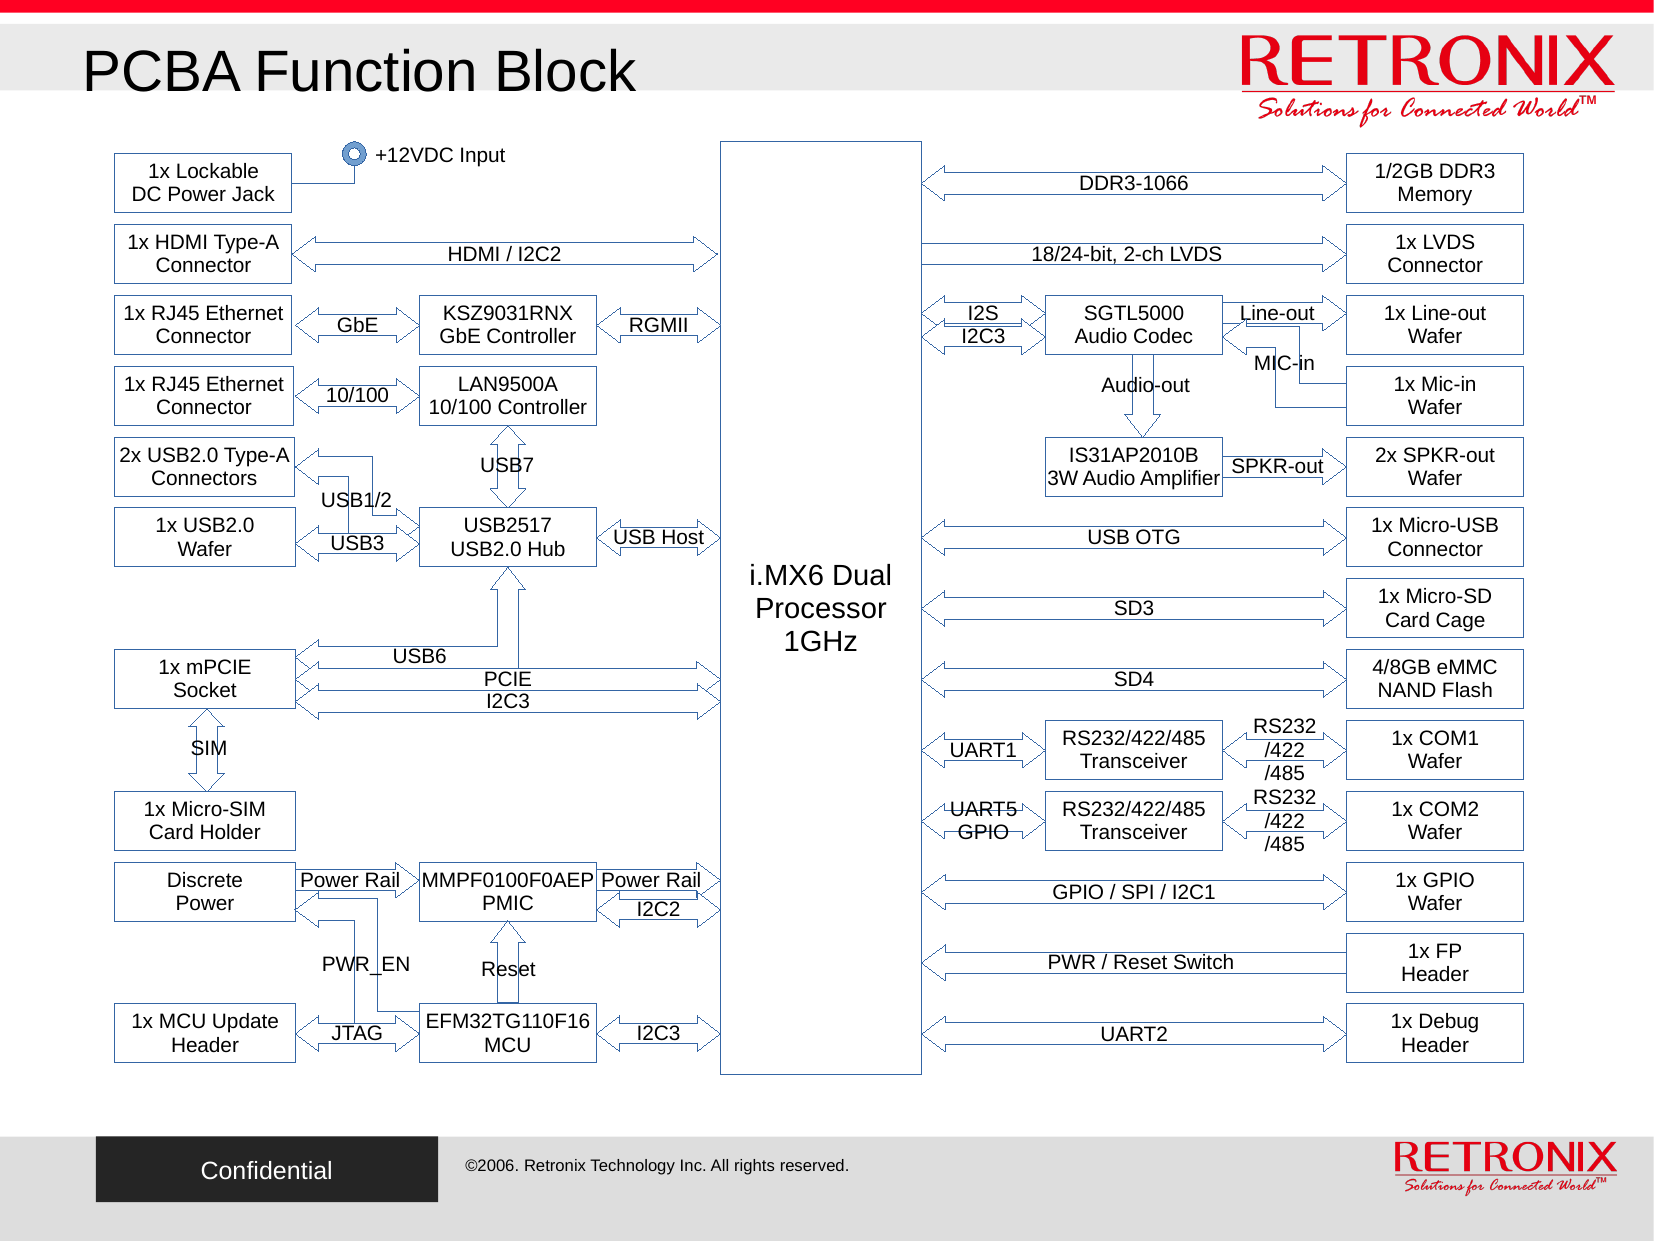

# PCBA Function Block
+12VDC Input
i.MX6 Dual
Processor
1GHz
1x Lockable
DC Power Jack
1/2GB DDR3
Memory
DDR3-1066
1x HDMI Type-A
Connector
1x LVDS
Connector
HDMI / I2C2
18/24-bit, 2-ch LVDS
1x RJ45 Ethernet
Connector
KSZ9031RNX
GbE Controller
I2S
SGTL5000
Audio Codec
Line-out
1x Line-out
Wafer
GbE
RGMII
I2C3
MIC-in
1x RJ45 Ethernet
Connector
LAN9500A
10/100 Controller
Audio-out
1x Mic-in
Wafer
10/100
2x USB2.0 Type-A
Connectors
IS31AP2010B
3W Audio Amplifier
2x SPKR-out
Wafer
USB7
SPKR-out
USB1/2
1x USB2.0
Wafer
USB2517
USB2.0 Hub
1x Micro-USB
Connector
USB OTG
USB Host
USB3
1x Micro-SD
Card Cage
SD3
USB6
1x mPCIE
Socket
4/8GB eMMC
NAND Flash
PCIE
SD4
I2C3
RS232/422/485
Transceiver
1x COM1
Wafer
SIM
UART1
RS232
/422
/485
1x Micro-SIM
Card Holder
RS232/422/485
Transceiver
1x COM2
Wafer
UART5
GPIO
RS232
/422
/485
Discrete
Power
MMPF0100F0AEP
PMIC
Power Rail
1x GPIO
Wafer
Power Rail
GPIO / SPI / I2C1
I2C2
1x FP
Header
PWR_EN
PWR / Reset Switch
Reset
1x MCU Update
Header
EFM32TG110F16
MCU
1x Debug
Header
I2C3
JTAG
UART2